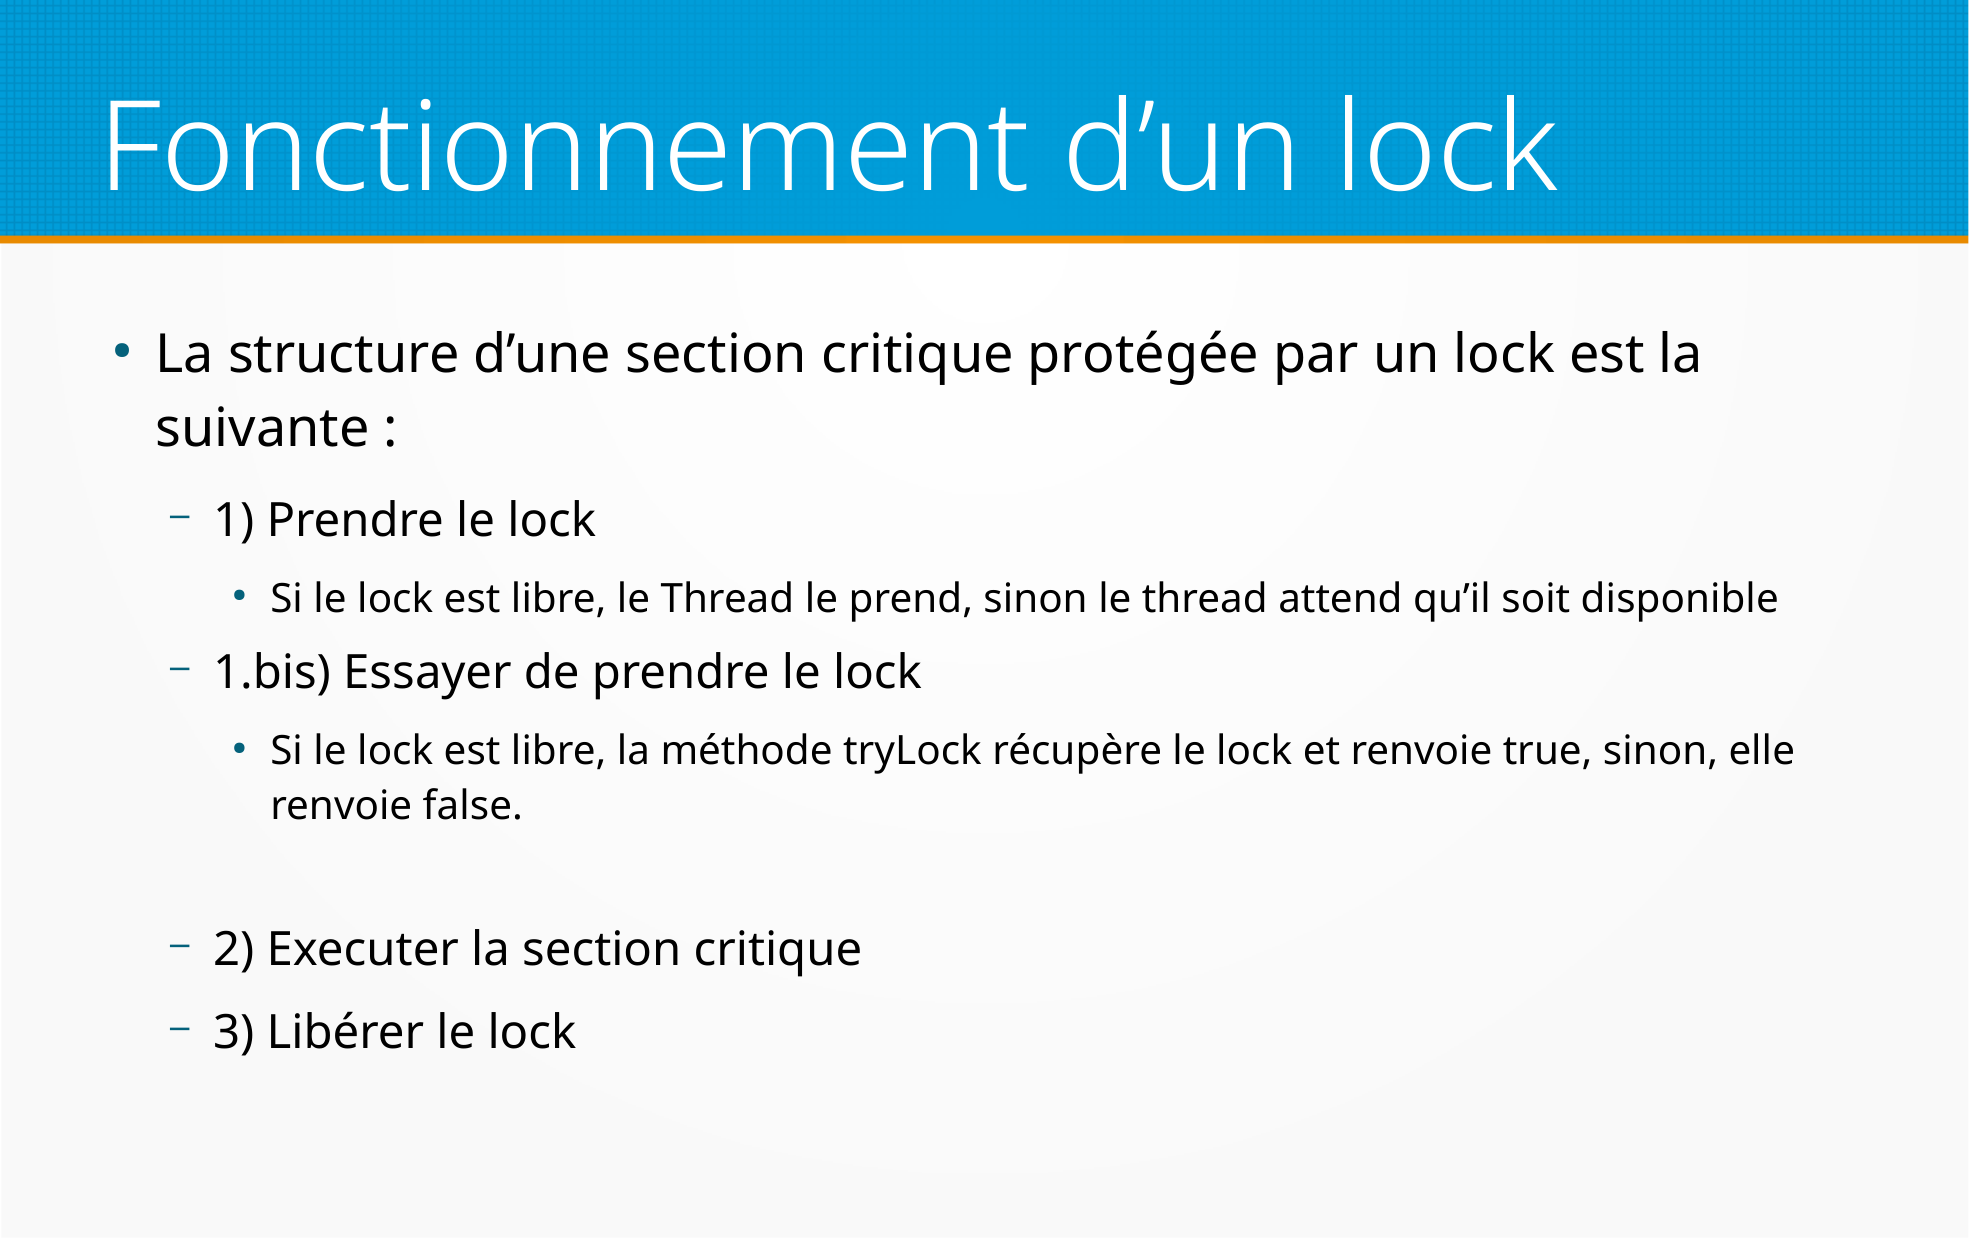

# Fonctionnement d’un lock
La structure d’une section critique protégée par un lock est la suivante :
1) Prendre le lock
Si le lock est libre, le Thread le prend, sinon le thread attend qu’il soit disponible
1.bis) Essayer de prendre le lock
Si le lock est libre, la méthode tryLock récupère le lock et renvoie true, sinon, elle renvoie false.
2) Executer la section critique
3) Libérer le lock